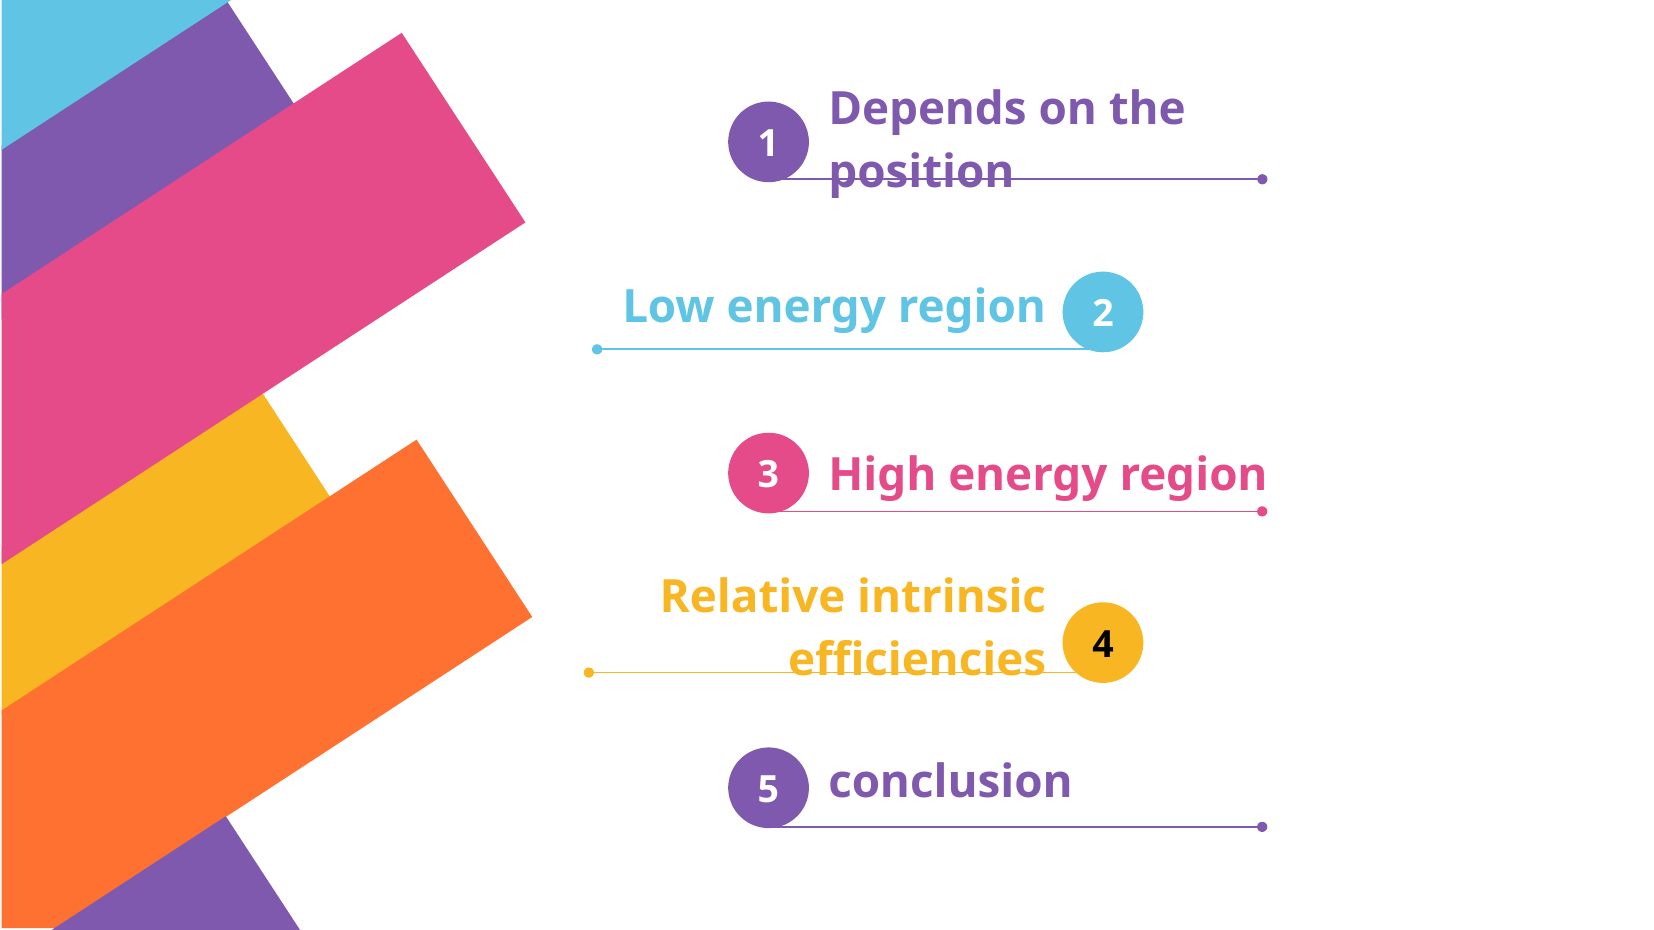

# Depends on the position
1
Low energy region
2
High energy region
3
Relative intrinsic efficiencies
4
conclusion
5